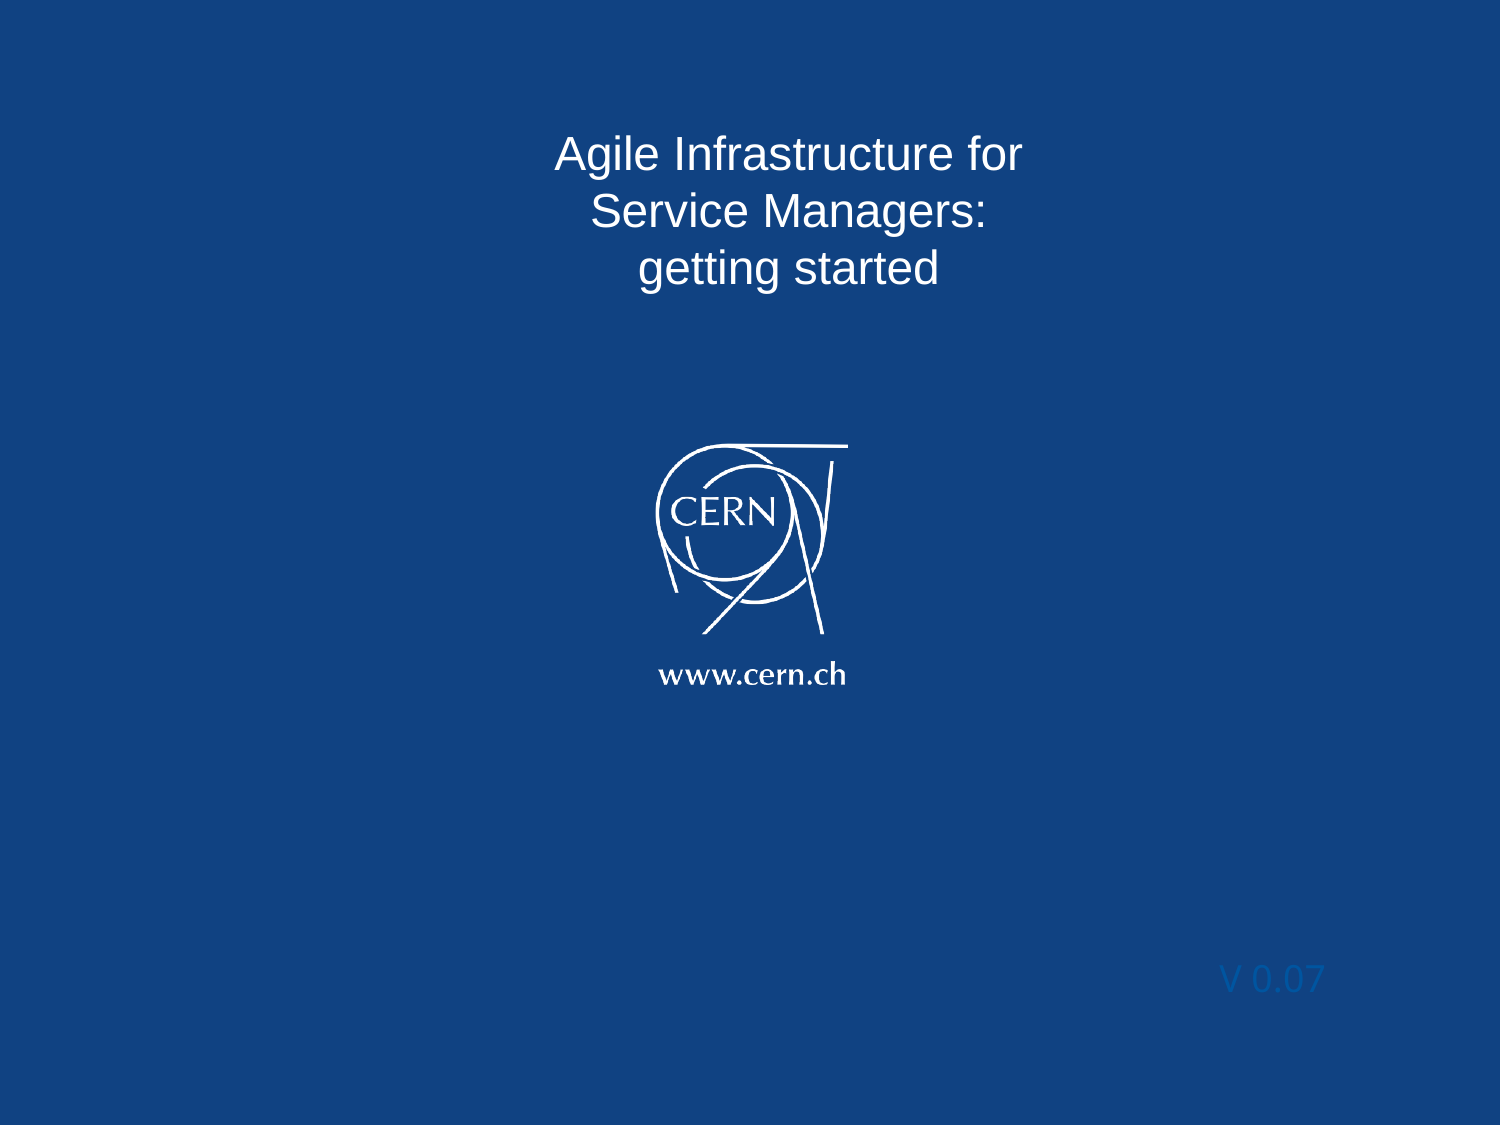

# Agile Infrastructure for Service Managers: getting started
V 0.07